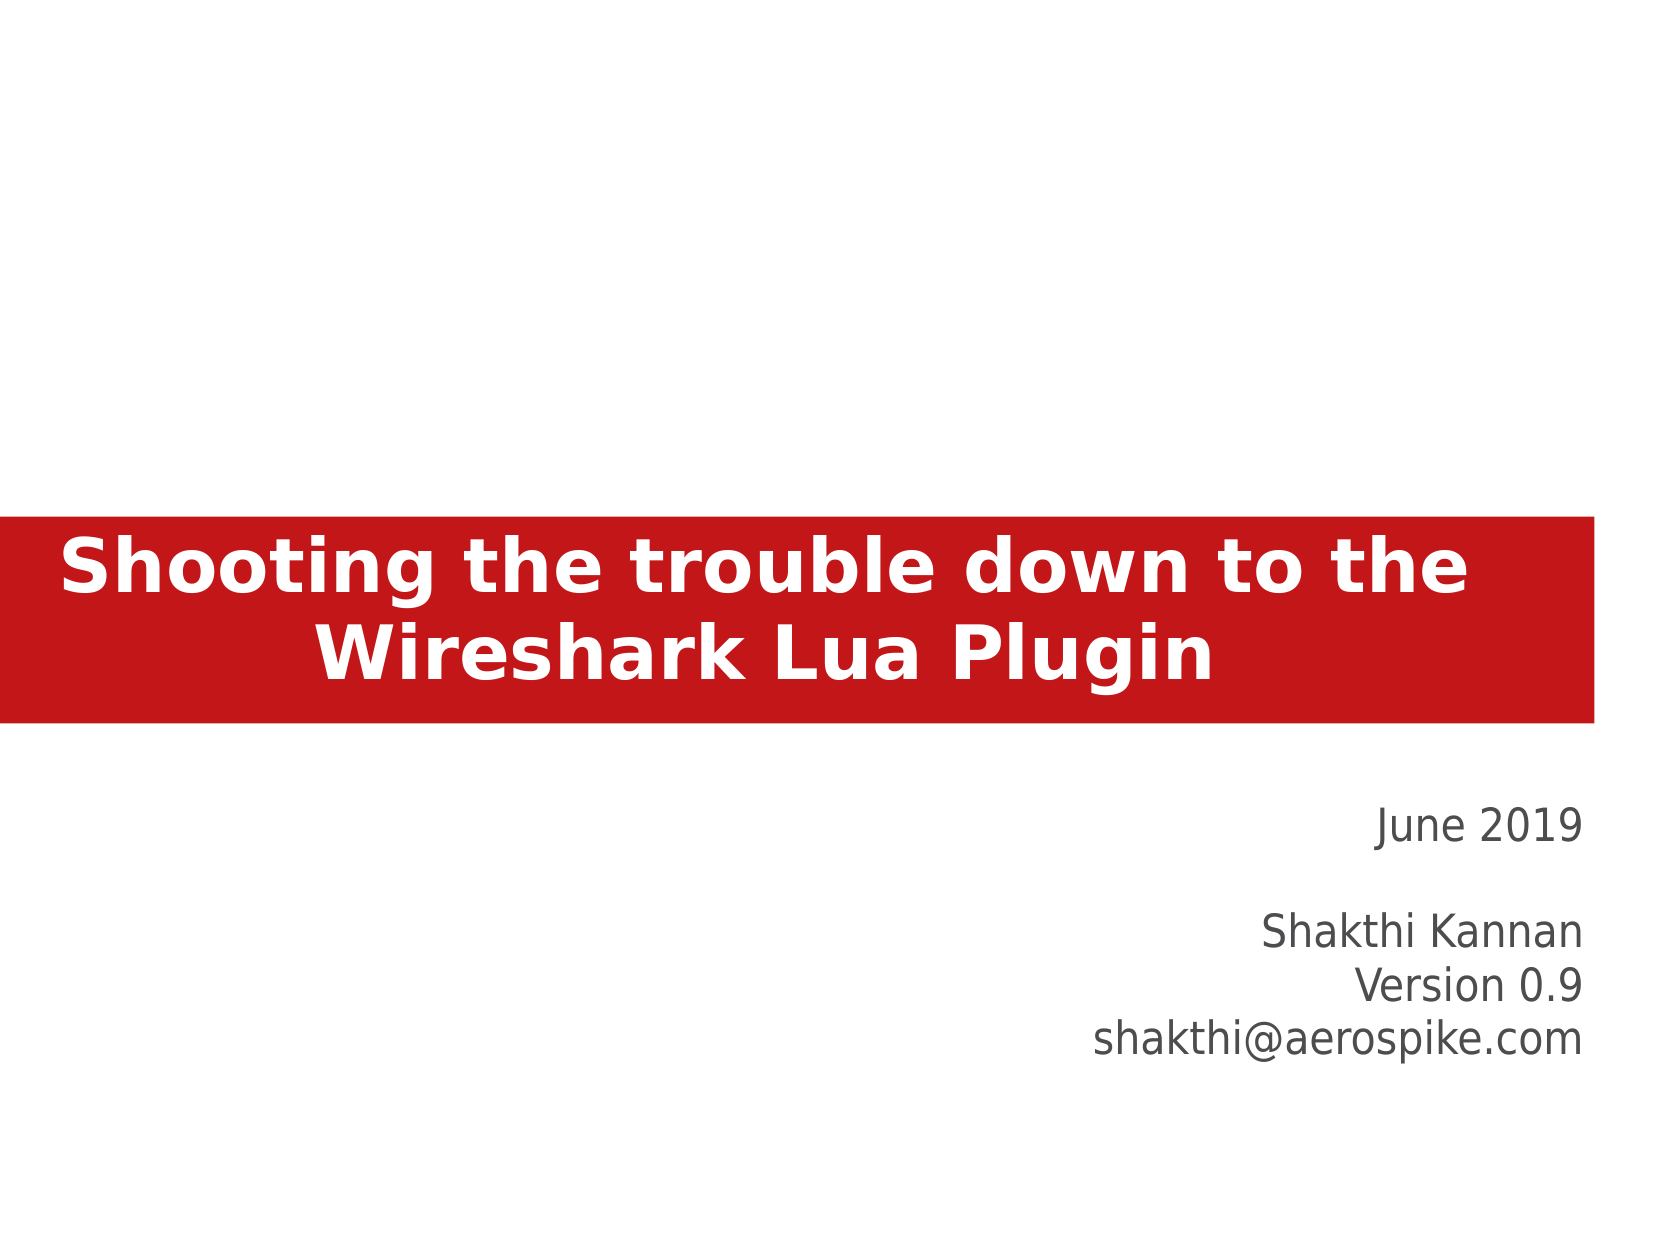

# Shooting the trouble down to the Wireshark Lua Plugin
June 2019
Shakthi Kannan
Version 0.9
shakthi@aerospike.com